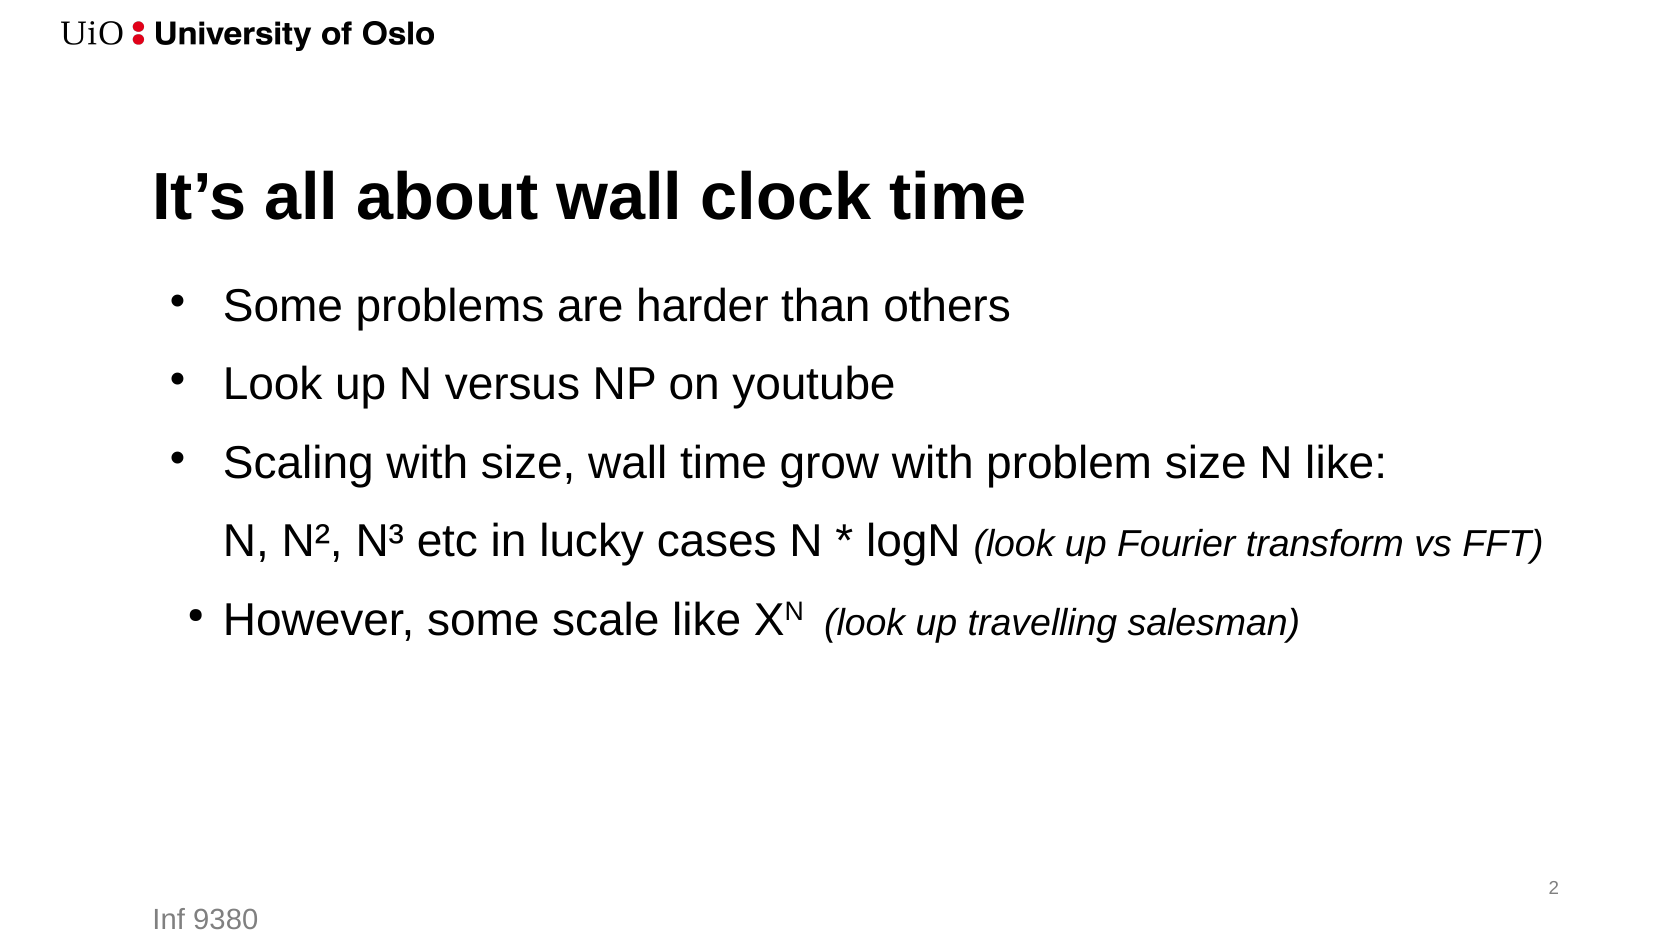

It’s all about wall clock time
Some problems are harder than others
Look up N versus NP on youtube
Scaling with size, wall time grow with problem size N like:
N, N², N³ etc in lucky cases N * logN (look up Fourier transform vs FFT)
However, some scale like XN (look up travelling salesman)
Inf 9380